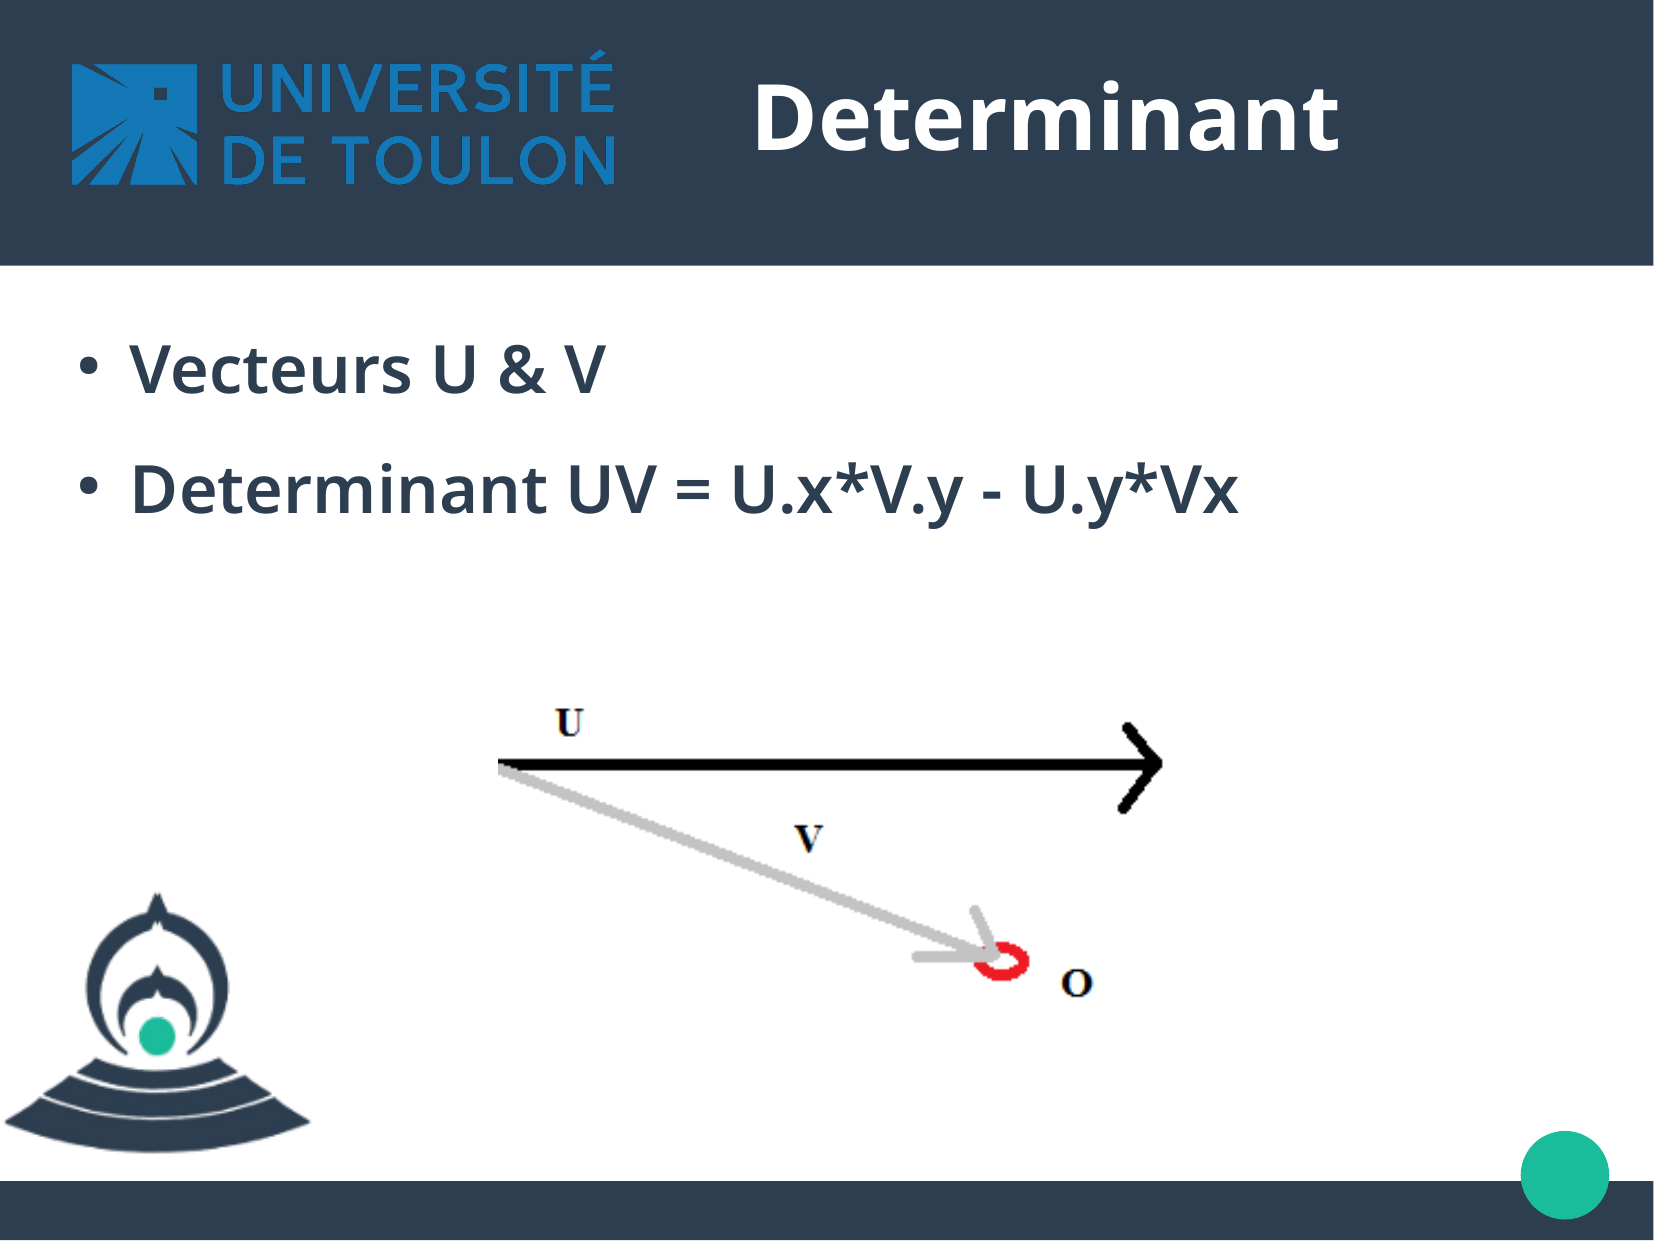

Determinant
# Vecteurs U & V
Determinant UV = U.x*V.y - U.y*Vx